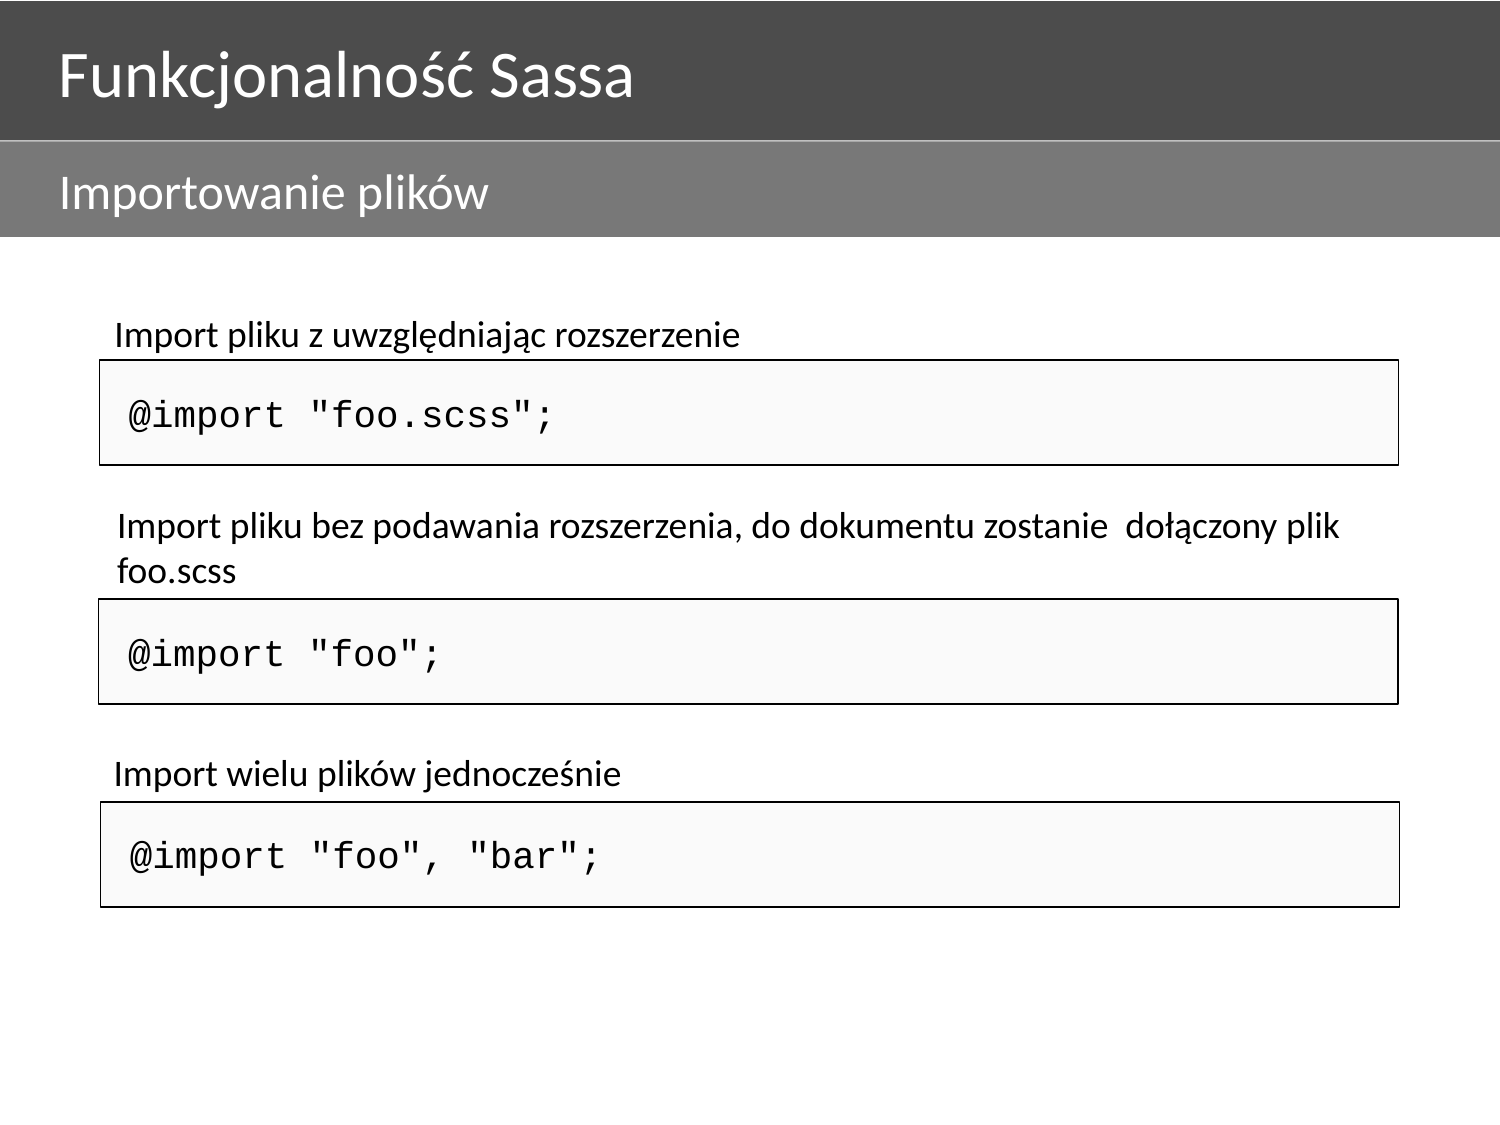

Funkcjonalność Sassa
Importowanie plików
Import pliku z uwzględniając rozszerzenie
@import "foo.scss";
Import pliku bez podawania rozszerzenia, do dokumentu zostanie dołączony plik foo.scss
@import "foo";
Import wielu plików jednocześnie
@import "foo", "bar";